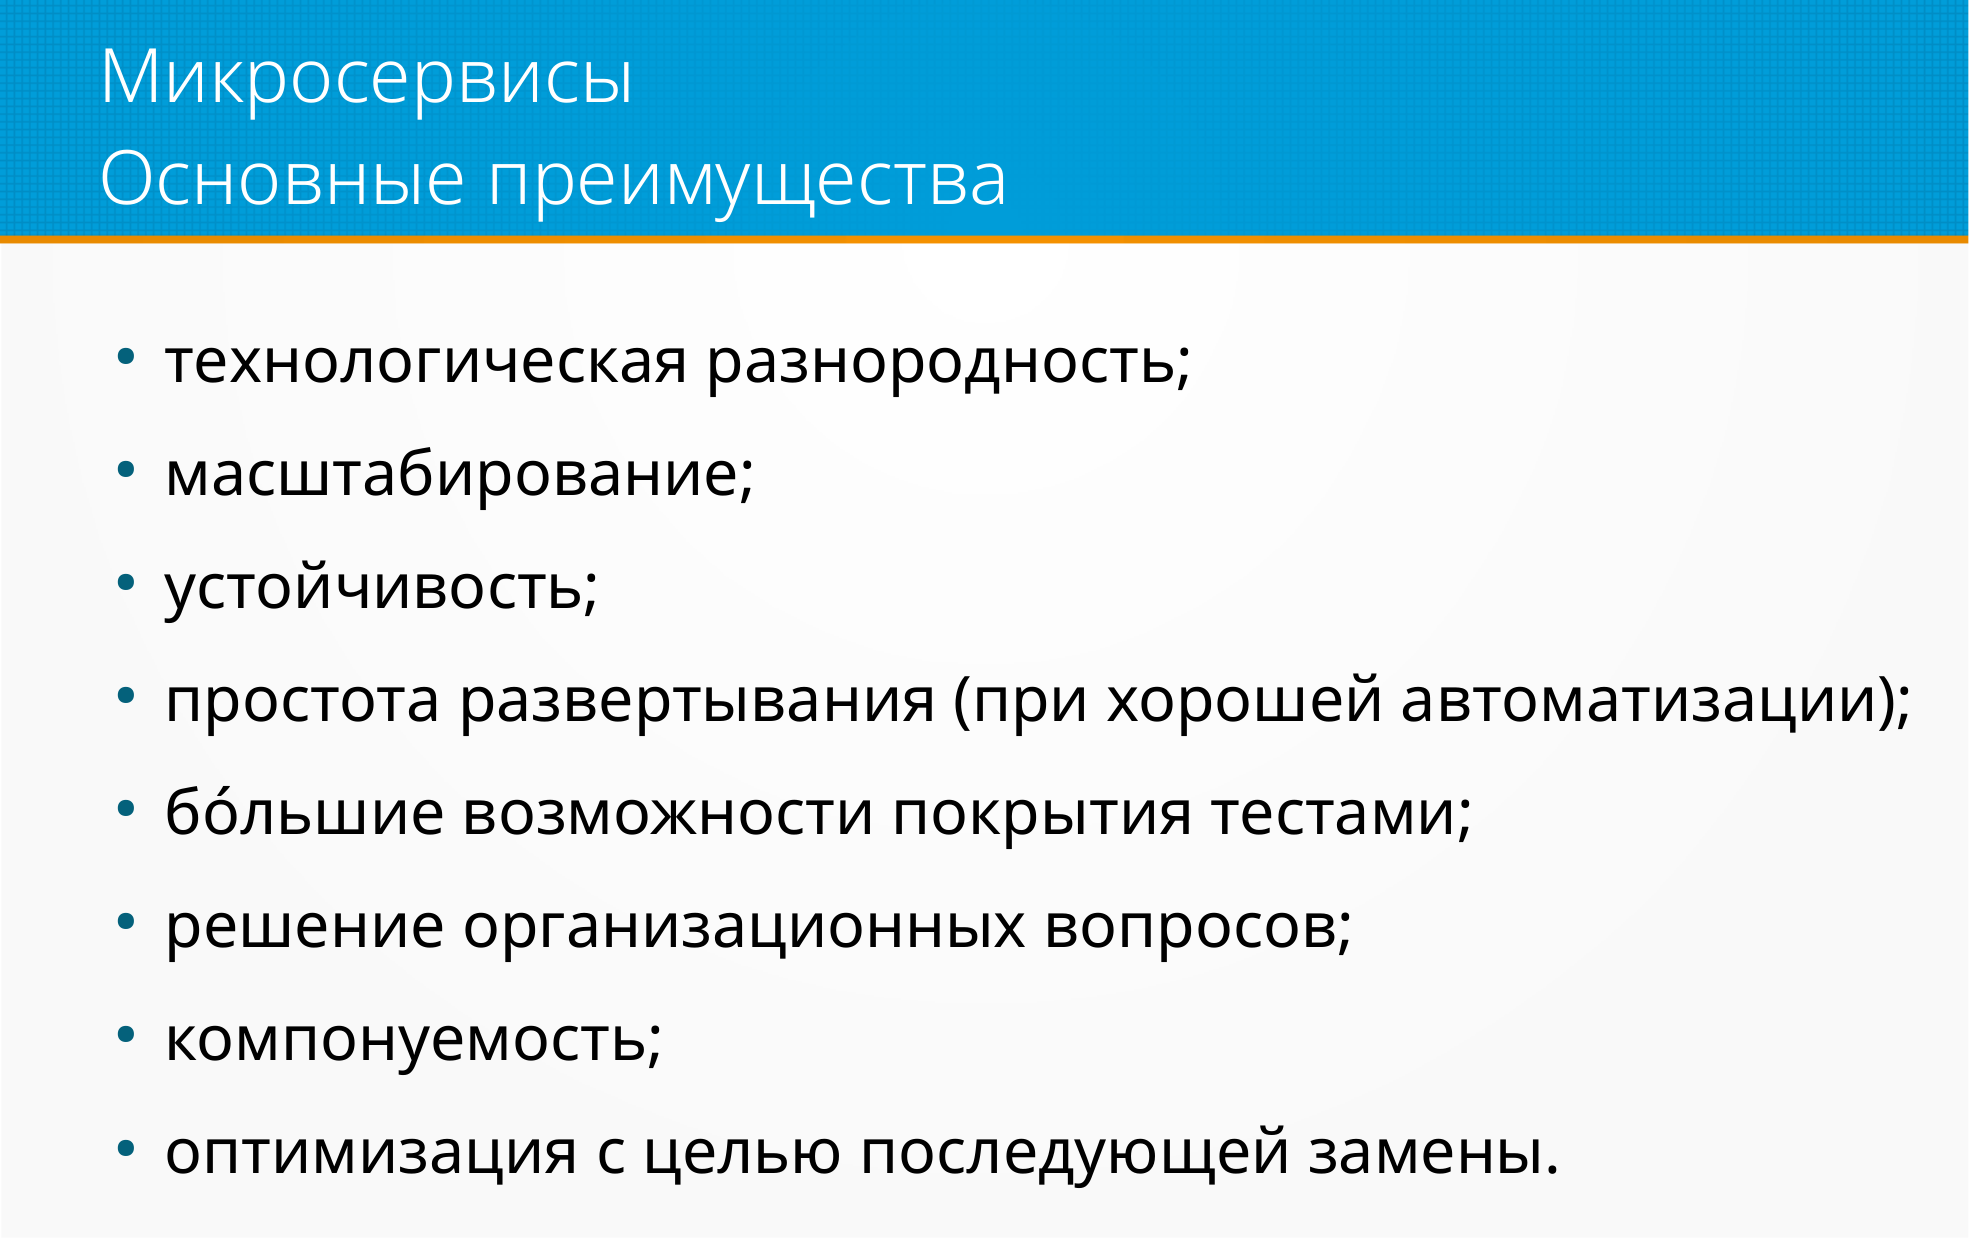

# Микросервисы Основные преимущества
технологическая разнородность;
масштабирование;
устойчивость;
простота развертывания (при хорошей автоматизации);
бóльшие возможности покрытия тестами;
решение организационных вопросов;
компонуемость;
оптимизация с целью последующей замены.